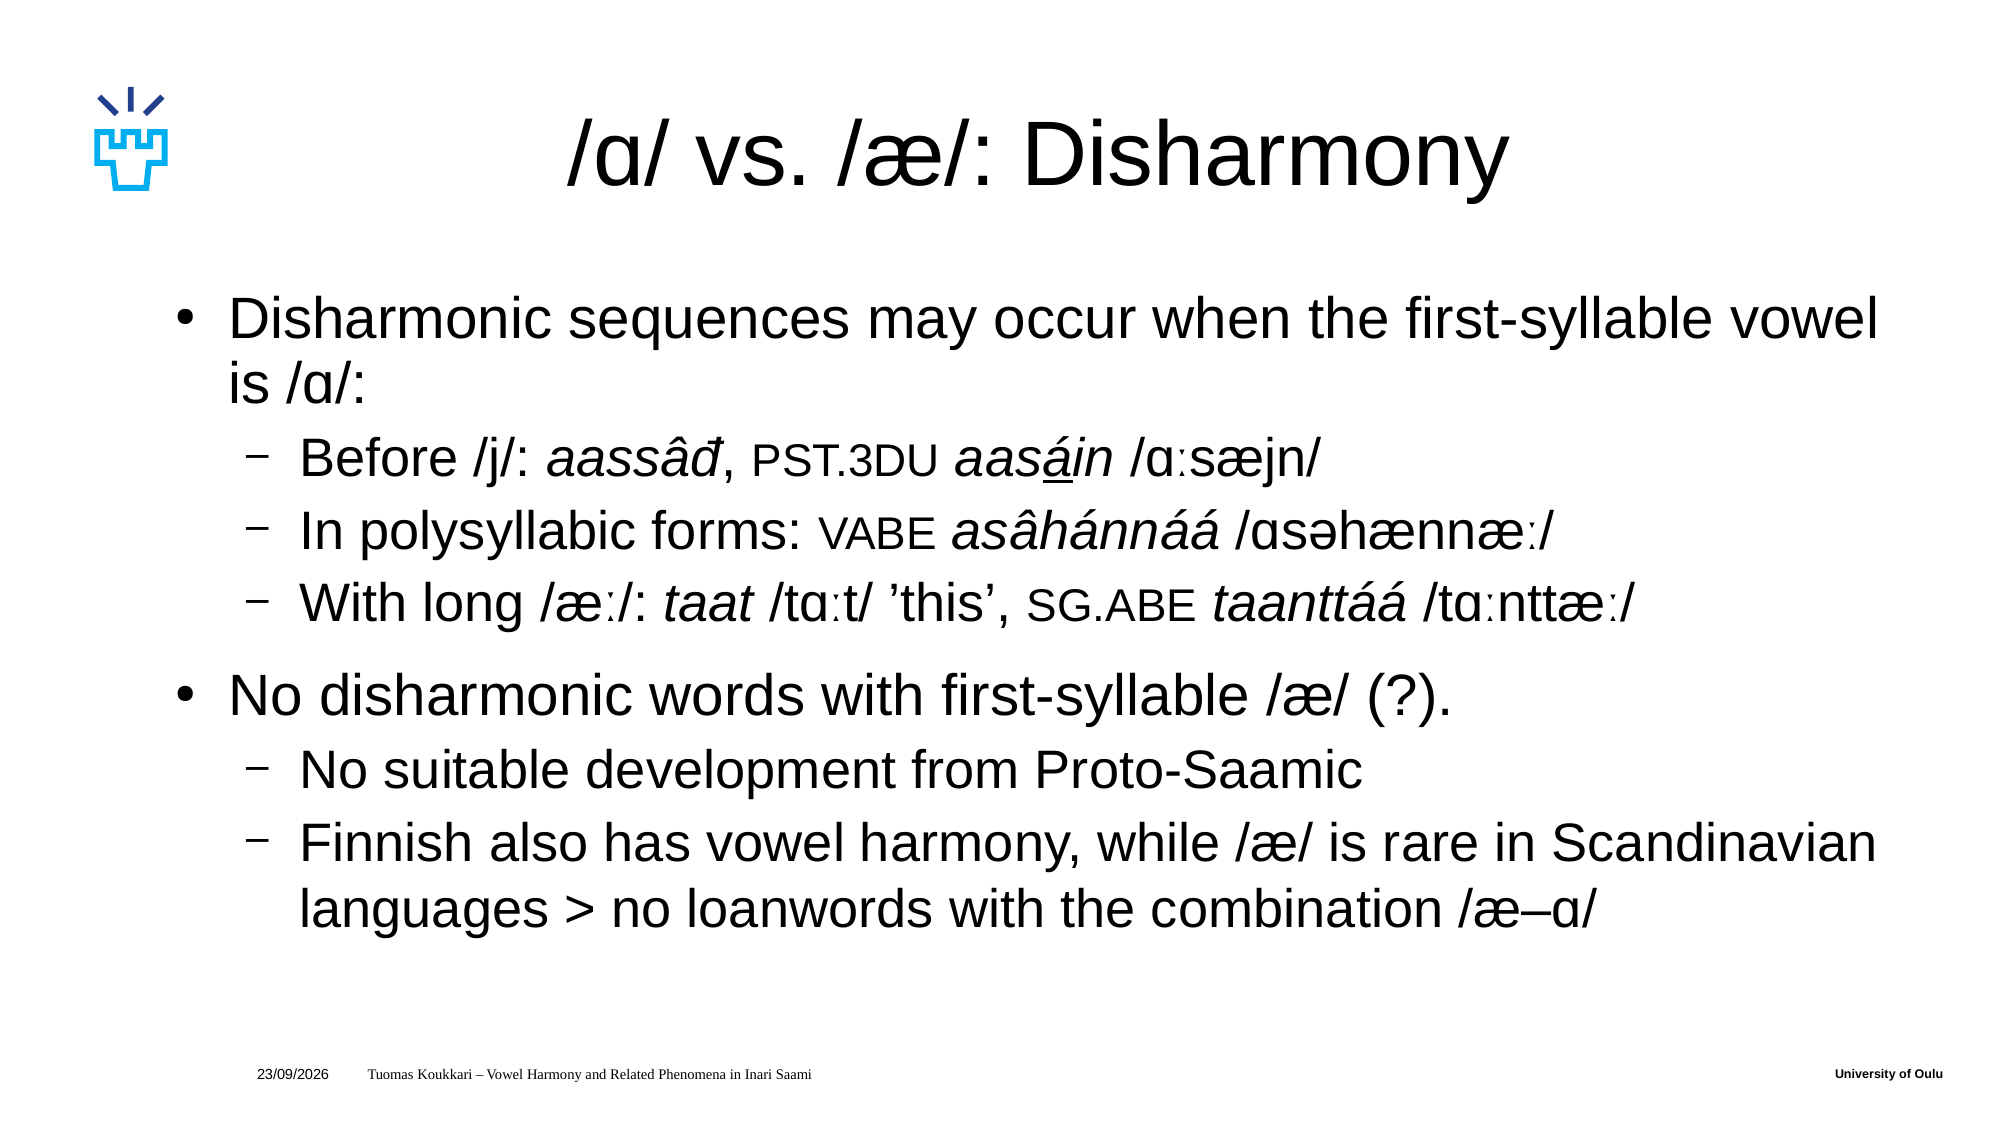

# /ɑ/ vs. /æ/: Disharmony
Disharmonic sequences may occur when the first-syllable vowel is /ɑ/:
Before /j/: aassâđ, PST.3DU aasáin /ɑːsæjn/
In polysyllabic forms: VABE asâhánnáá /ɑsəhænnæː/
With long /æː/: taat /tɑːt/ ’this’, SG.ABE taanttáá /tɑːnttæː/
No disharmonic words with first-syllable /æ/ (?).
No suitable development from Proto-Saamic
Finnish also has vowel harmony, while /æ/ is rare in Scandinavian languages > no loanwords with the combination /æ–ɑ/
https://github.com/tkoukkar/anaraskiela/blob/master/Koukkari_Tuomas-CIFUXIII-oovdanpyehtim.pdf